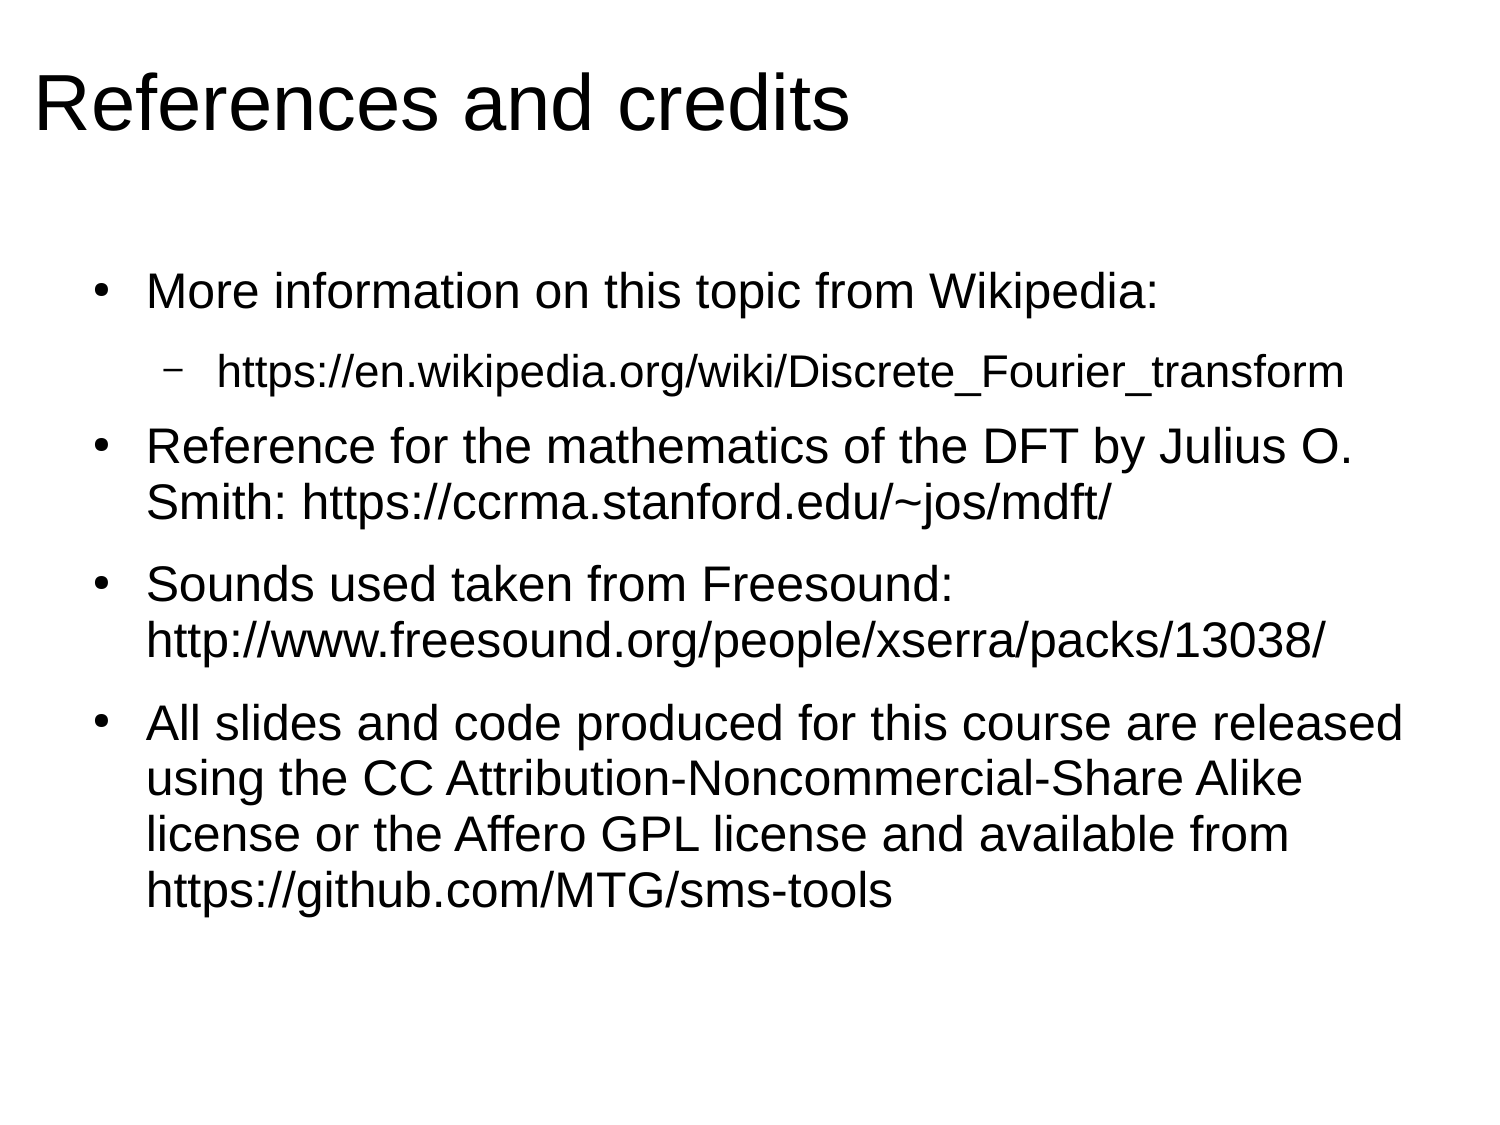

# References and credits
More information on this topic from Wikipedia:
https://en.wikipedia.org/wiki/Discrete_Fourier_transform
Reference for the mathematics of the DFT by Julius O. Smith: https://ccrma.stanford.edu/~jos/mdft/
Sounds used taken from Freesound: http://www.freesound.org/people/xserra/packs/13038/
All slides and code produced for this course are released using the CC Attribution-Noncommercial-Share Alike license or the Affero GPL license and available from https://github.com/MTG/sms-tools